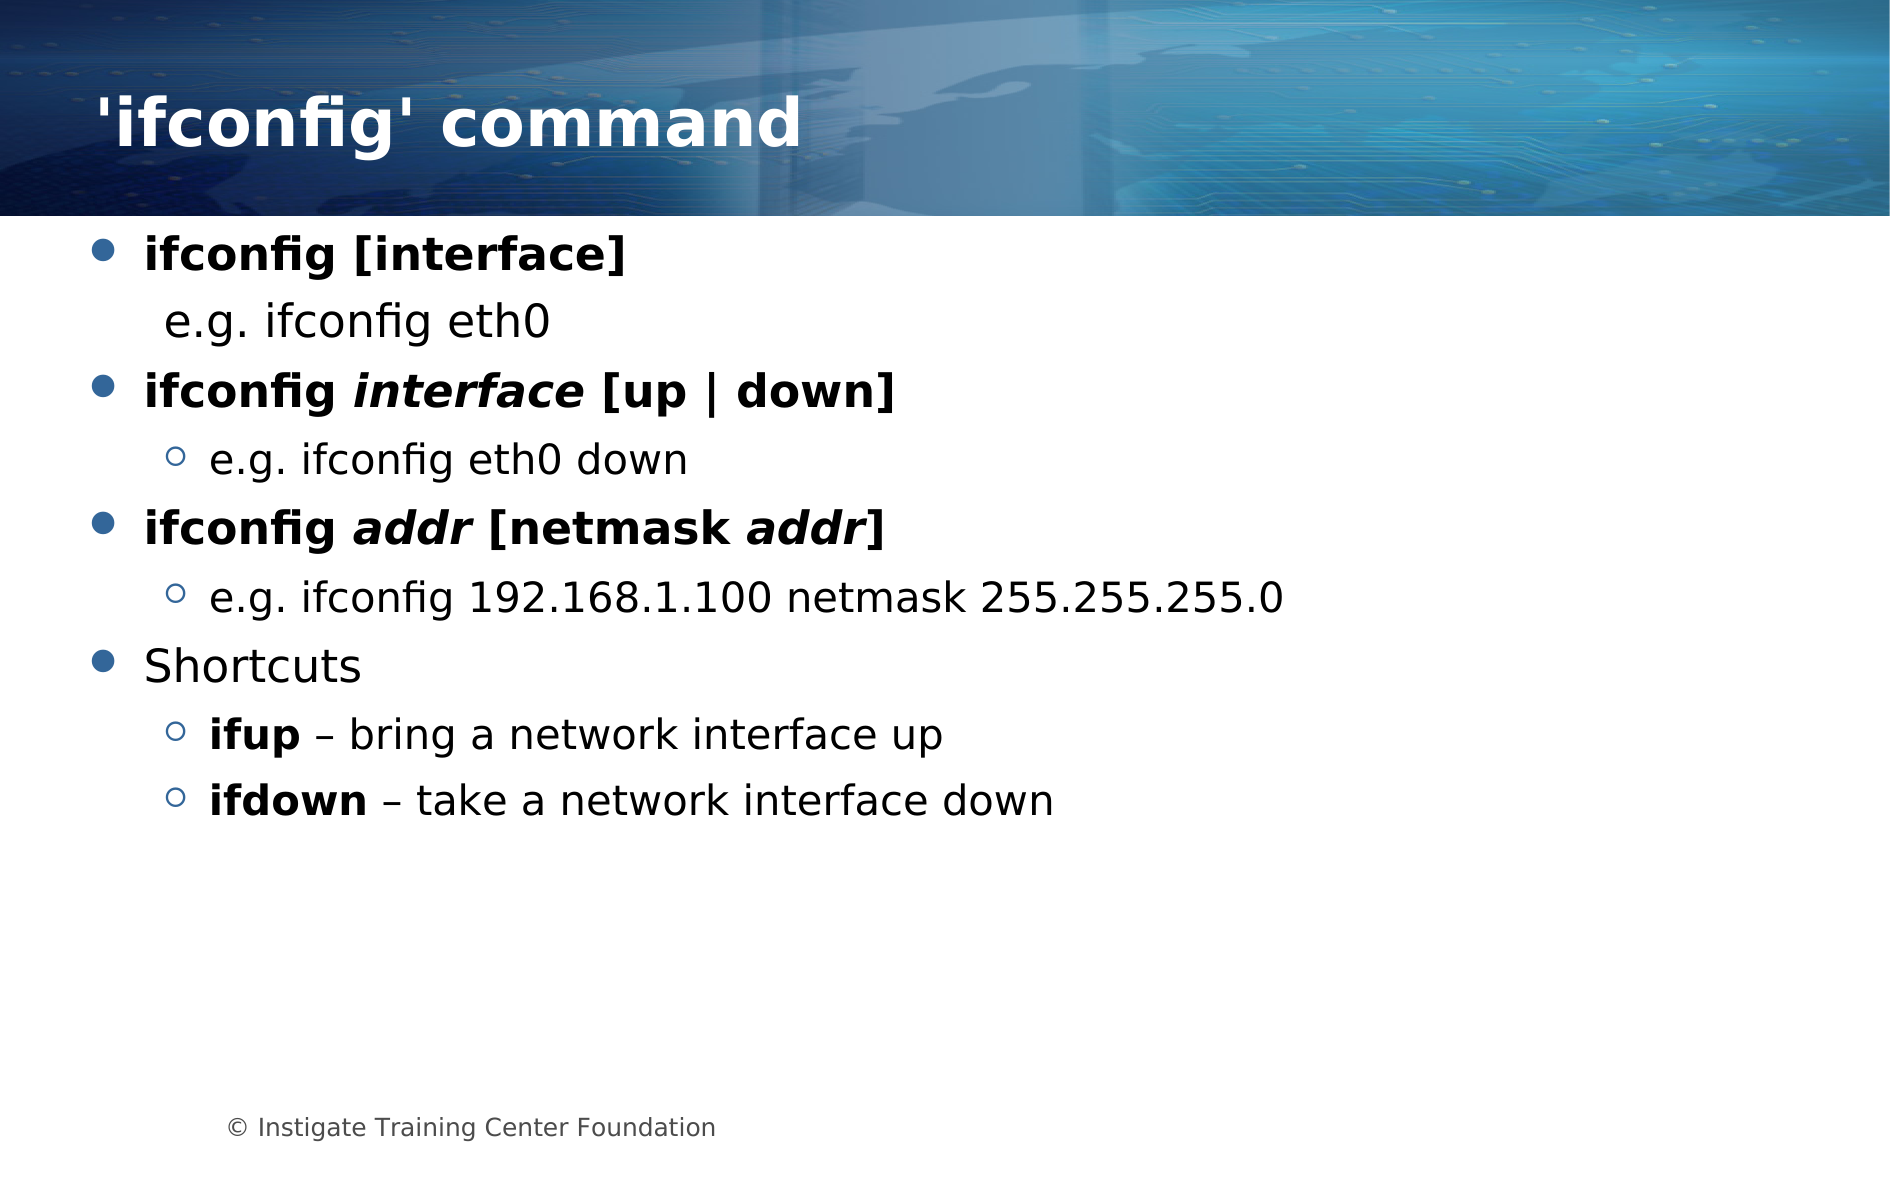

# 'ifconfig' command
ifconfig [interface]
e.g. ifconfig eth0
ifconfig interface [up | down]
e.g. ifconfig eth0 down
ifconfig addr [netmask addr]
e.g. ifconfig 192.168.1.100 netmask 255.255.255.0
Shortcuts
ifup – bring a network interface up
ifdown – take a network interface down